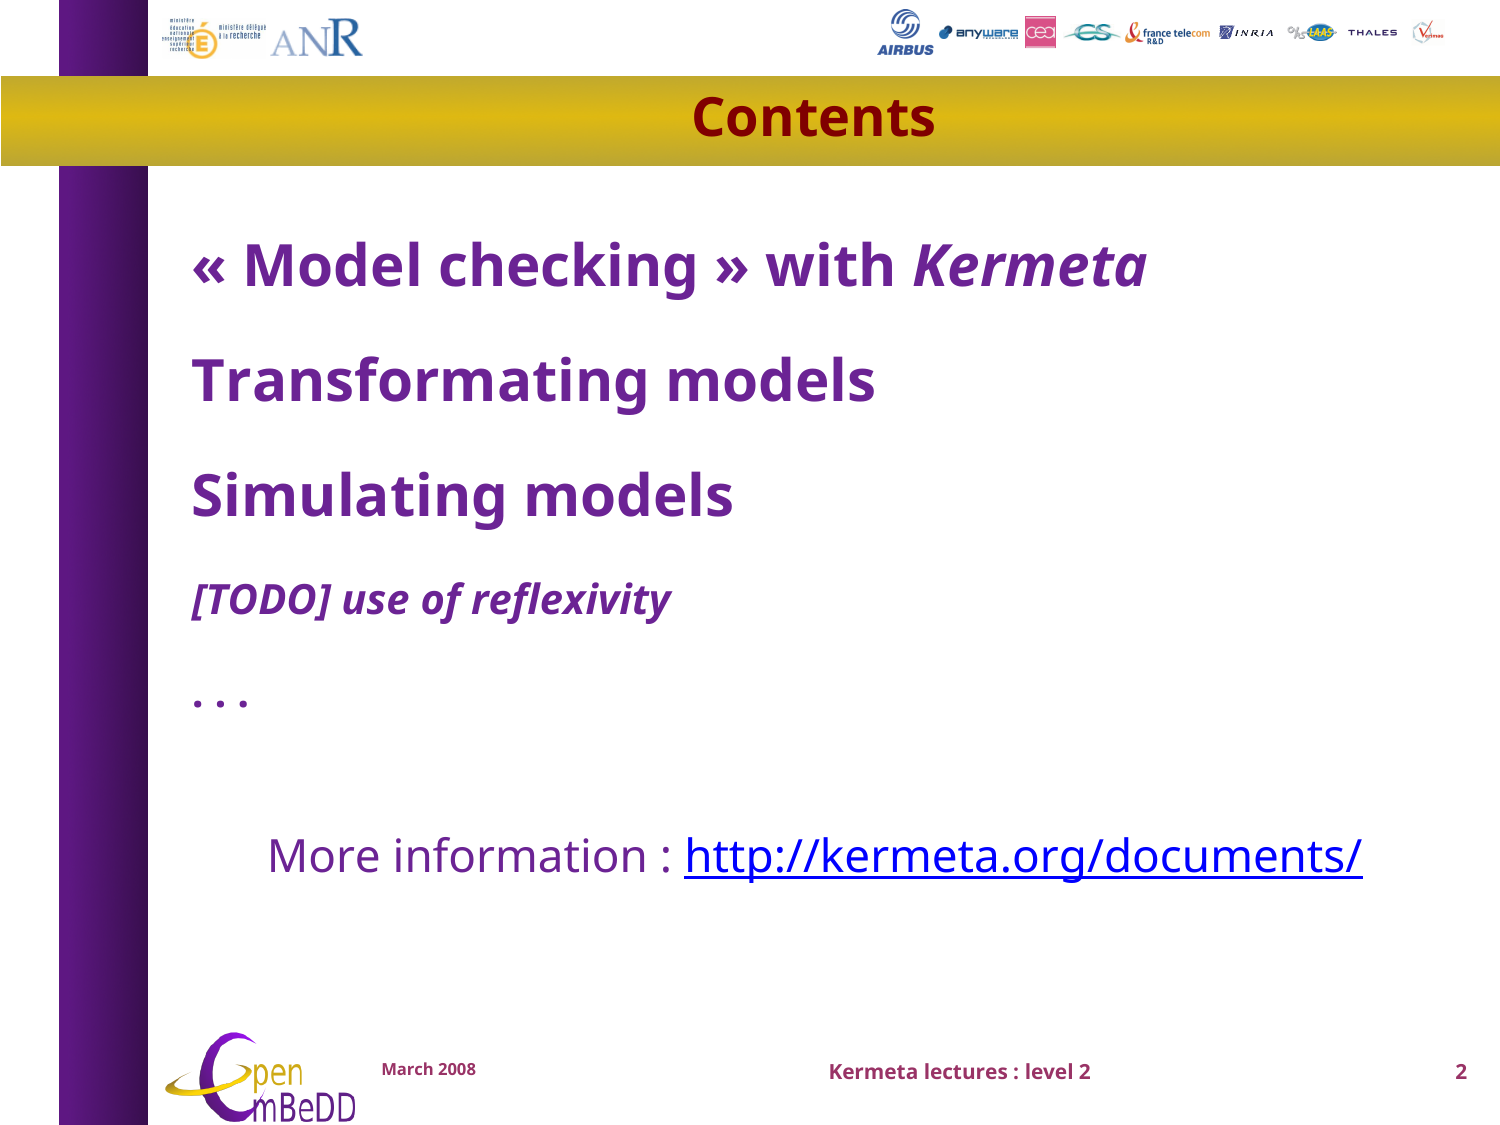

# Contents
« Model checking » with Kermeta
Transformating models
Simulating models
[TODO] use of reflexivity
. . .
More information : http://kermeta.org/documents/
Pied de page
Pied de page fixe
2